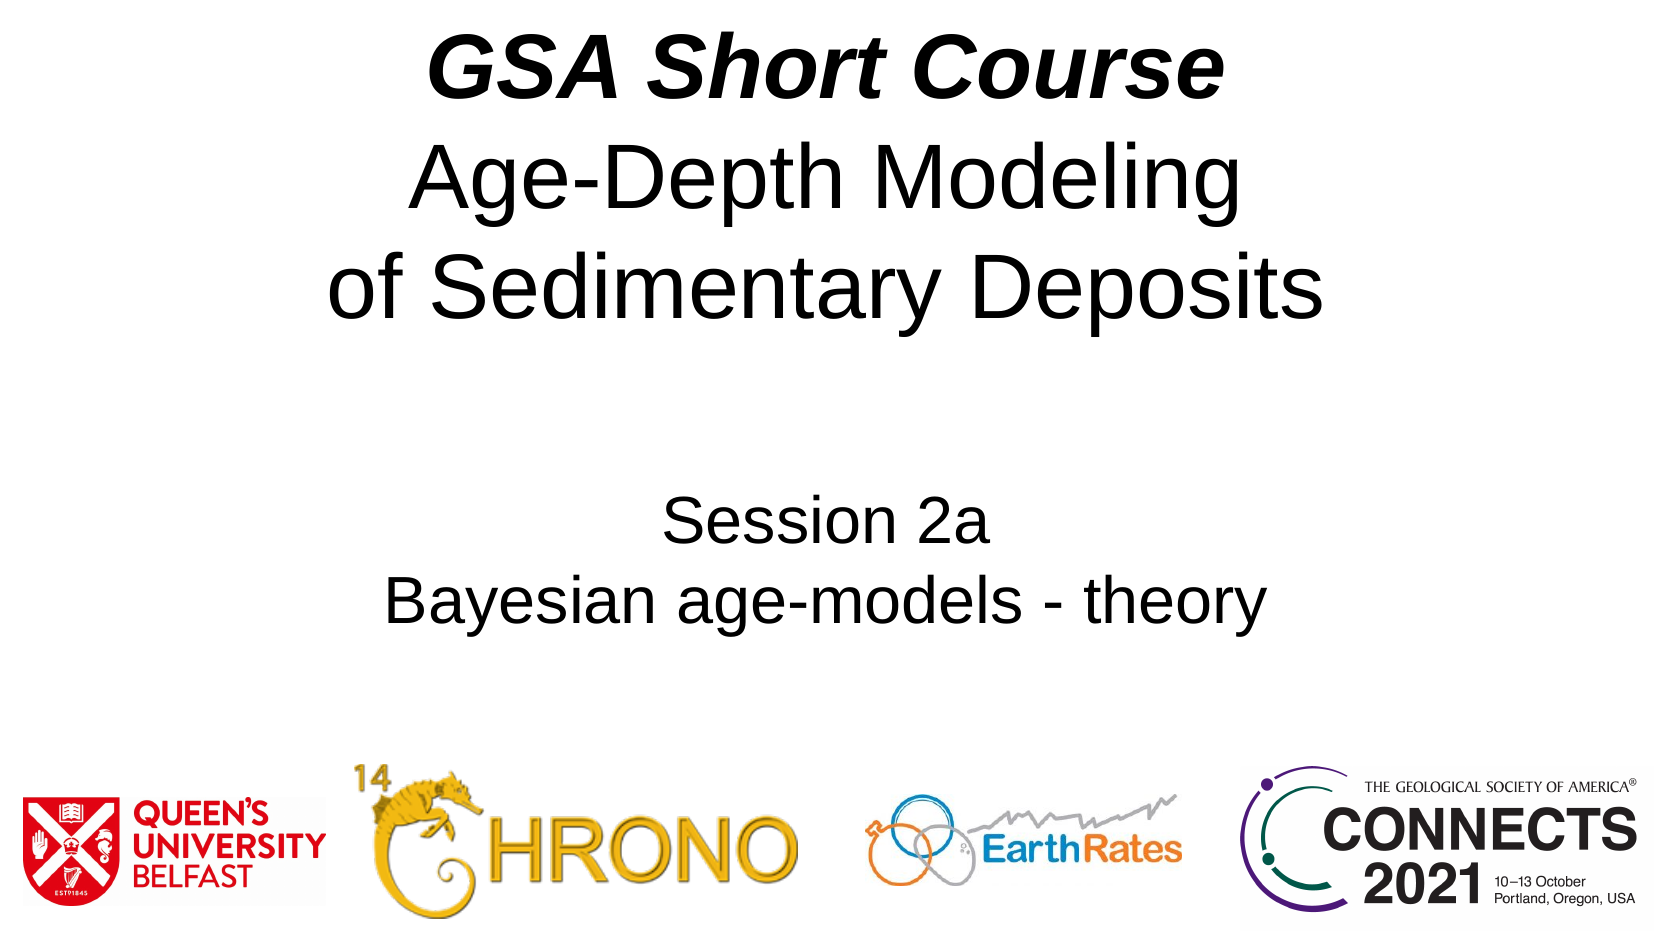

GSA Short Course
Age-Depth Modeling
of Sedimentary Deposits
Session 2a
Bayesian age-models - theory